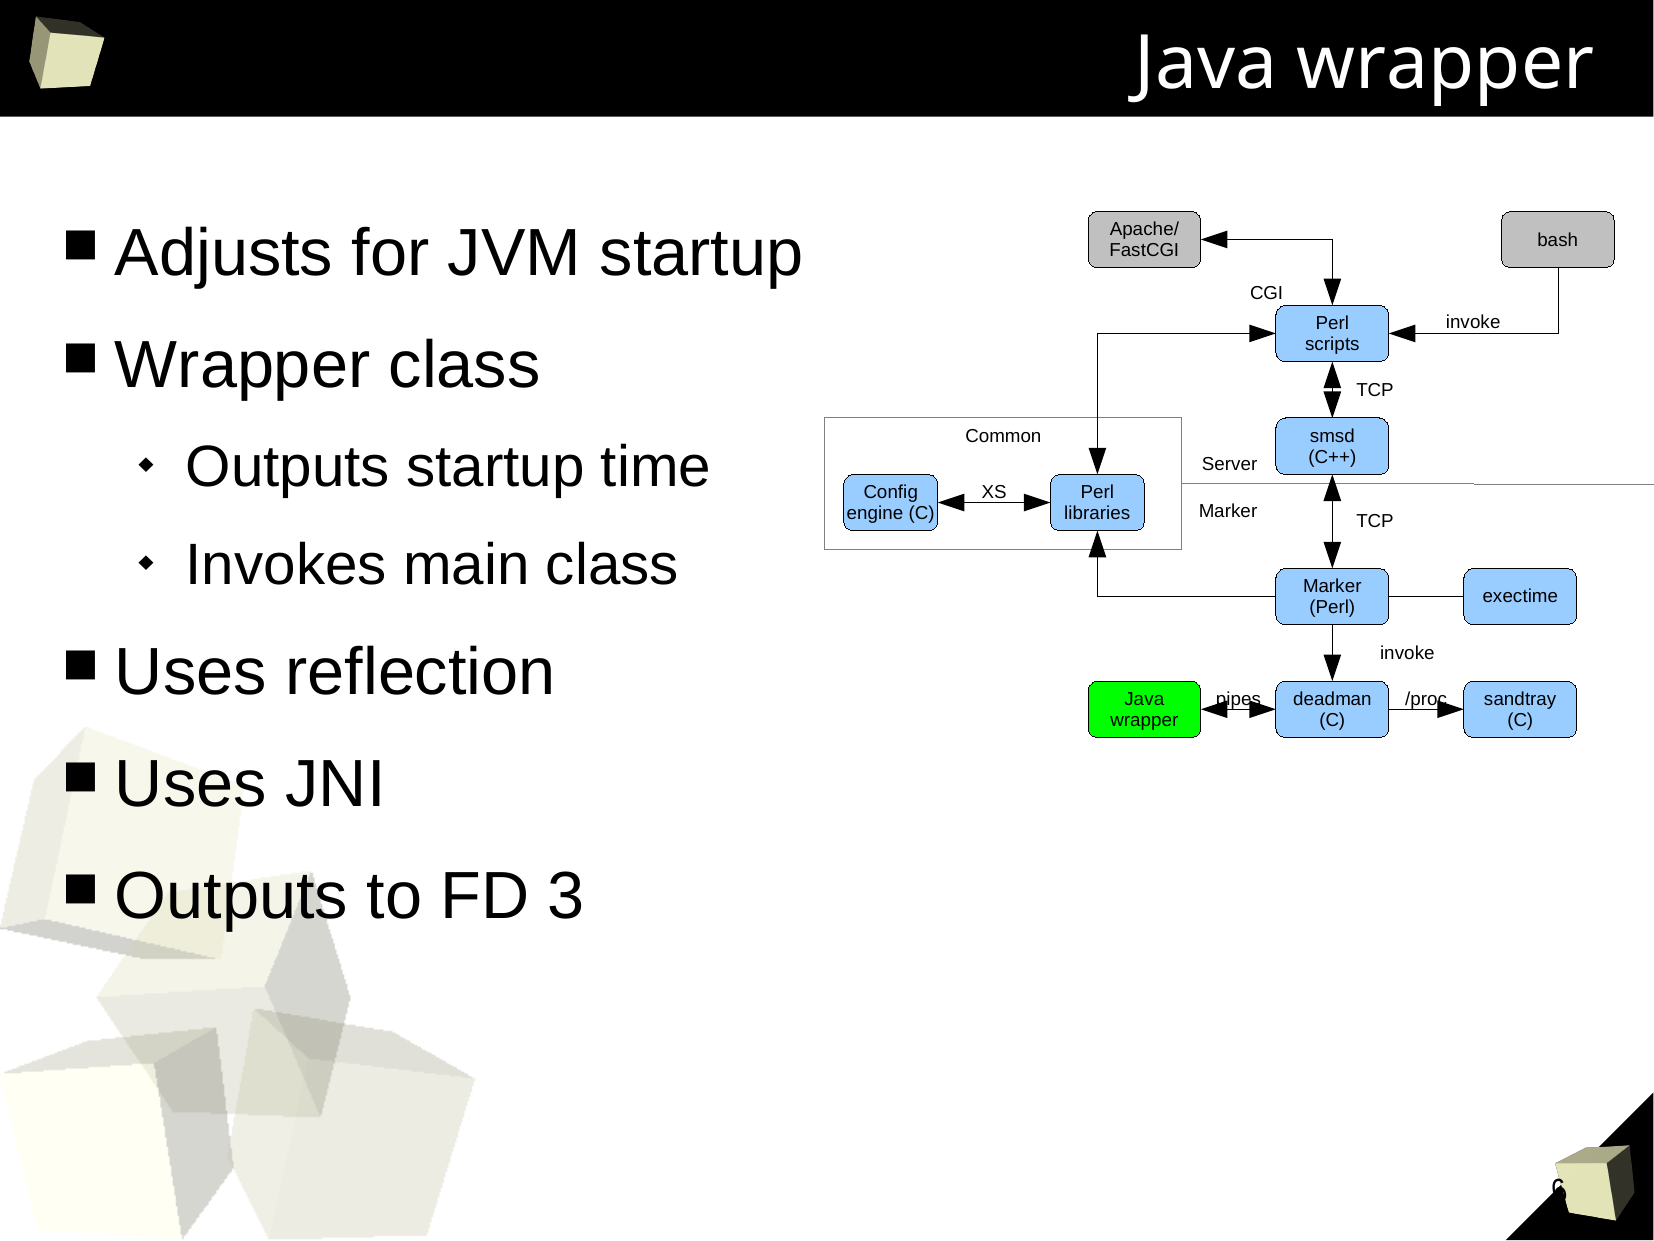

# Java wrapper
Adjusts for JVM startup
Wrapper class
Outputs startup time
Invokes main class
Uses reflection
Uses JNI
Outputs to FD 3
Apache/
FastCGI
bash
Perl
scripts
Common
smsd
(C++)
Server
Config
engine (C)
Perl
libraries
Marker
Marker
(Perl)
exectime
Java
wrapper
deadman
(C)
sandtray
(C)